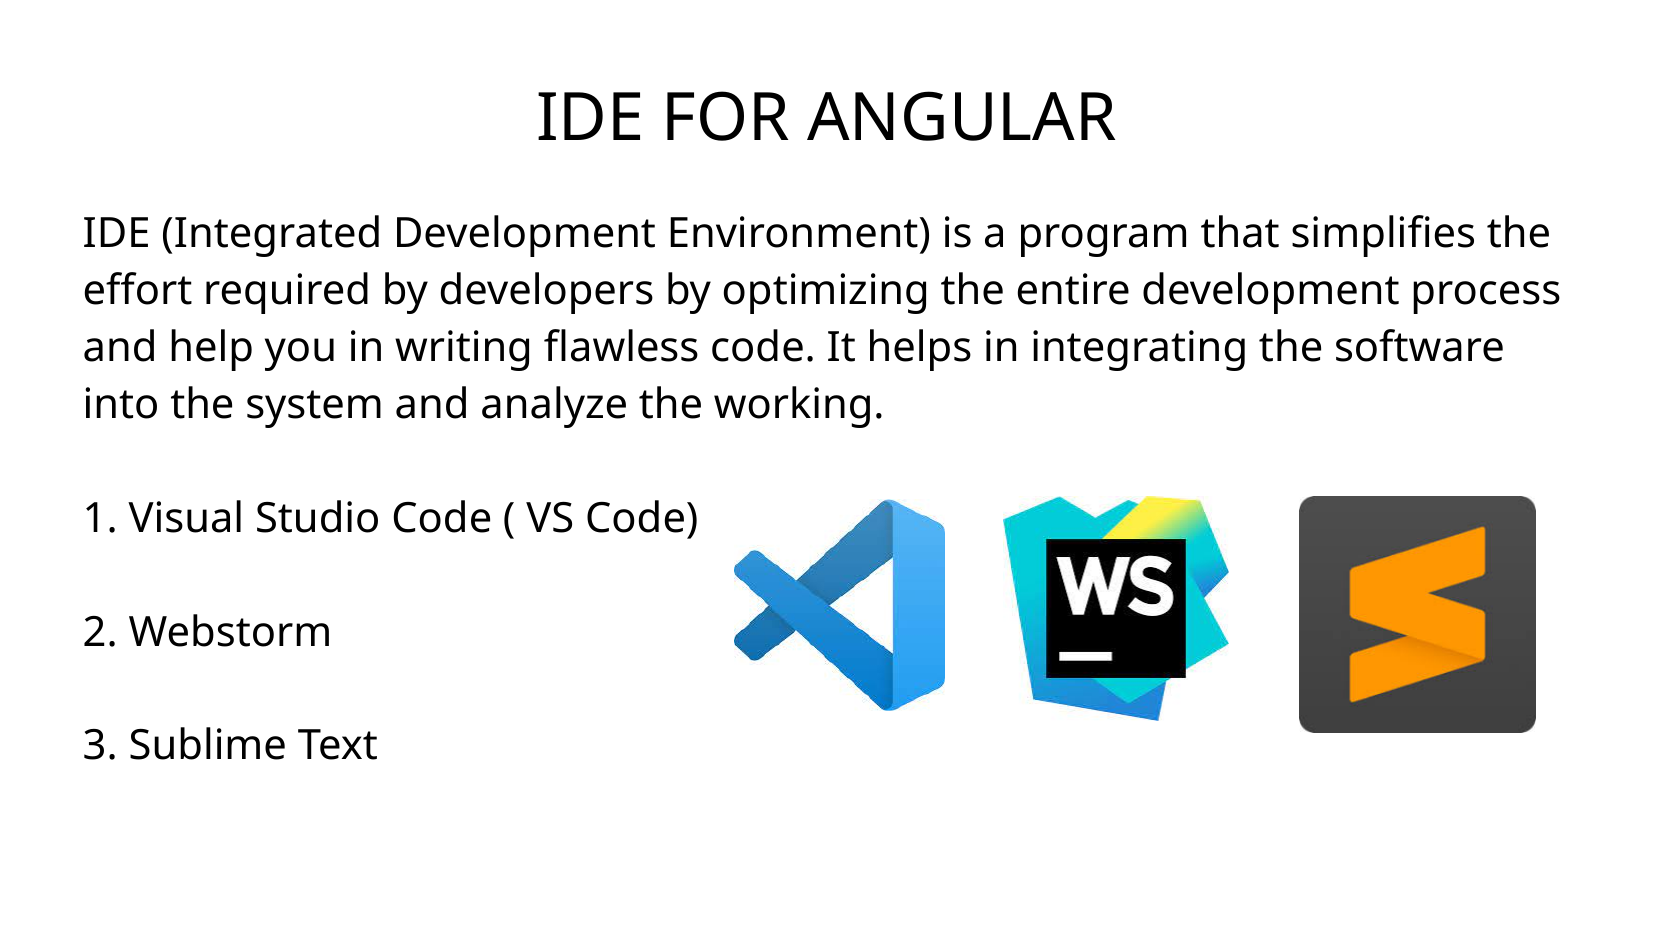

# IDE FOR ANGULAR
IDE (Integrated Development Environment) is a program that simplifies the effort required by developers by optimizing the entire development process and help you in writing flawless code. It helps in integrating the software into the system and analyze the working.
1. Visual Studio Code ( VS Code)
2. Webstorm
3. Sublime Text